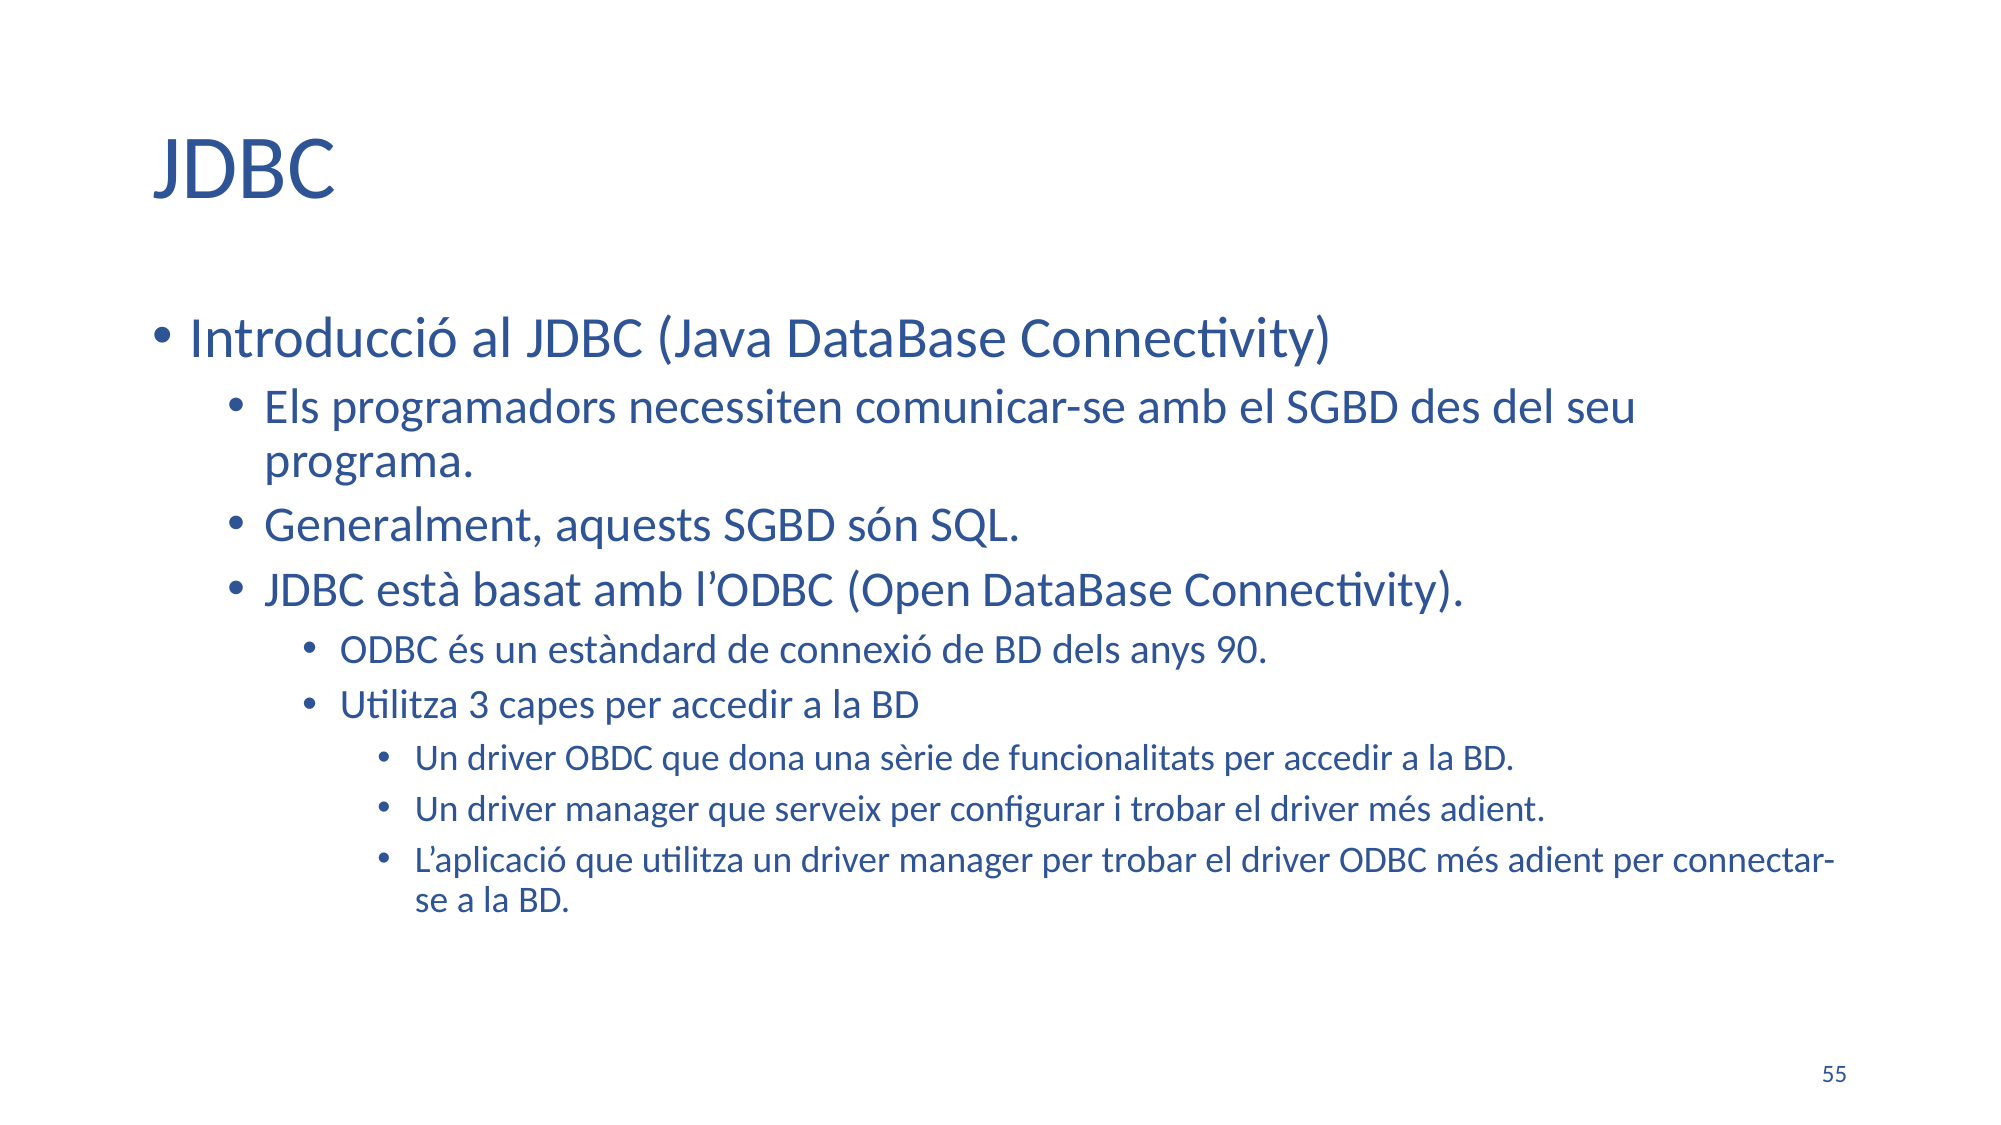

# JDBC
Introducció al JDBC (Java DataBase Connectivity)
Els programadors necessiten comunicar-se amb el SGBD des del seu programa.
Generalment, aquests SGBD són SQL.
JDBC està basat amb l’ODBC (Open DataBase Connectivity).
ODBC és un estàndard de connexió de BD dels anys 90.
Utilitza 3 capes per accedir a la BD
Un driver OBDC que dona una sèrie de funcionalitats per accedir a la BD.
Un driver manager que serveix per configurar i trobar el driver més adient.
L’aplicació que utilitza un driver manager per trobar el driver ODBC més adient per connectar-se a la BD.